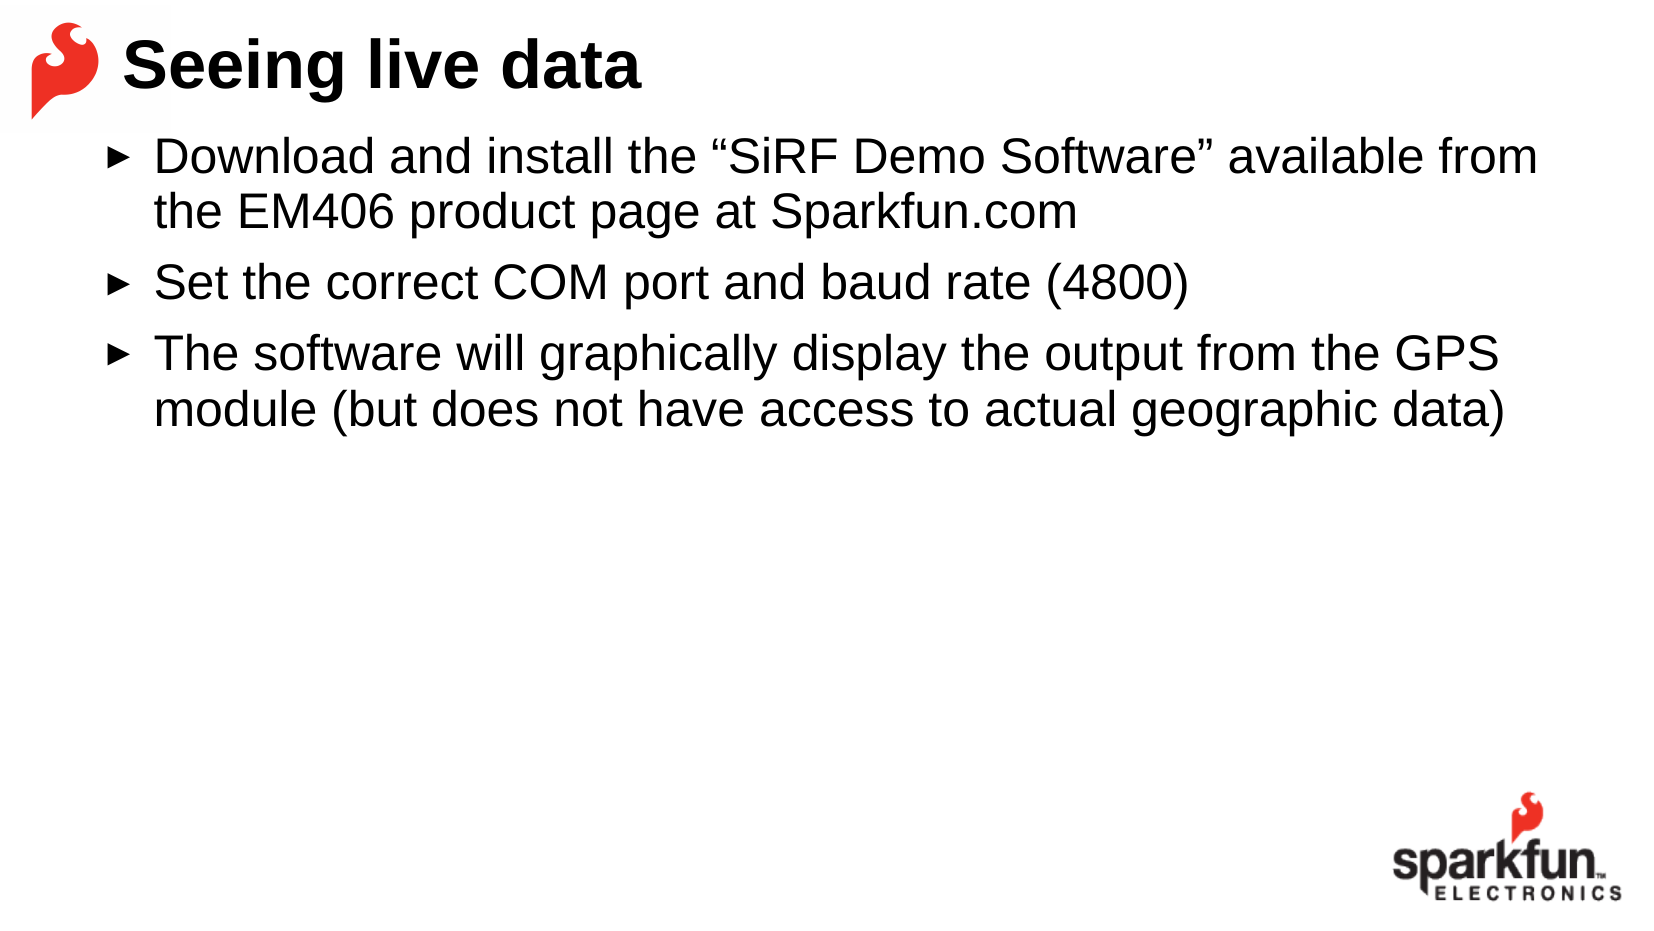

# Seeing live data
Download and install the “SiRF Demo Software” available from the EM406 product page at Sparkfun.com
Set the correct COM port and baud rate (4800)
The software will graphically display the output from the GPS module (but does not have access to actual geographic data)